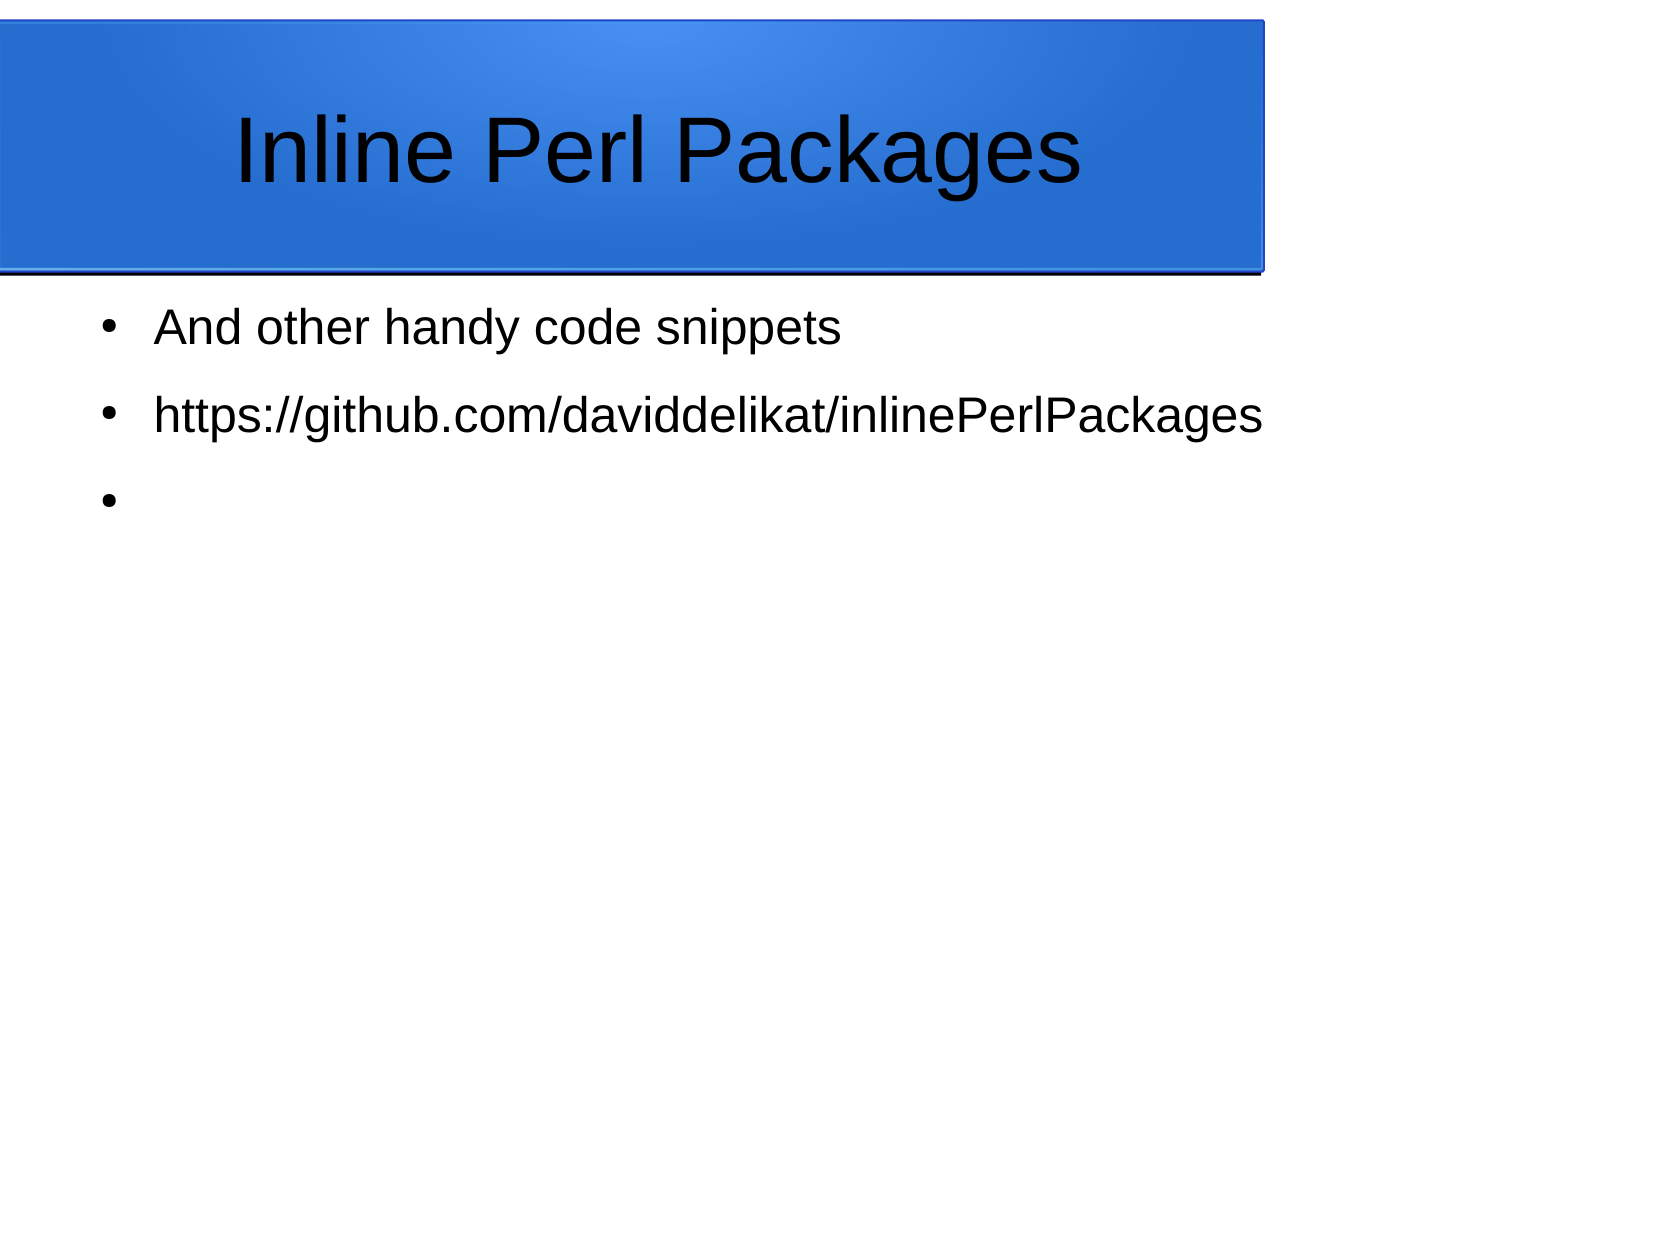

# Inline Perl Packages
And other handy code snippets
https://github.com/daviddelikat/inlinePerlPackages